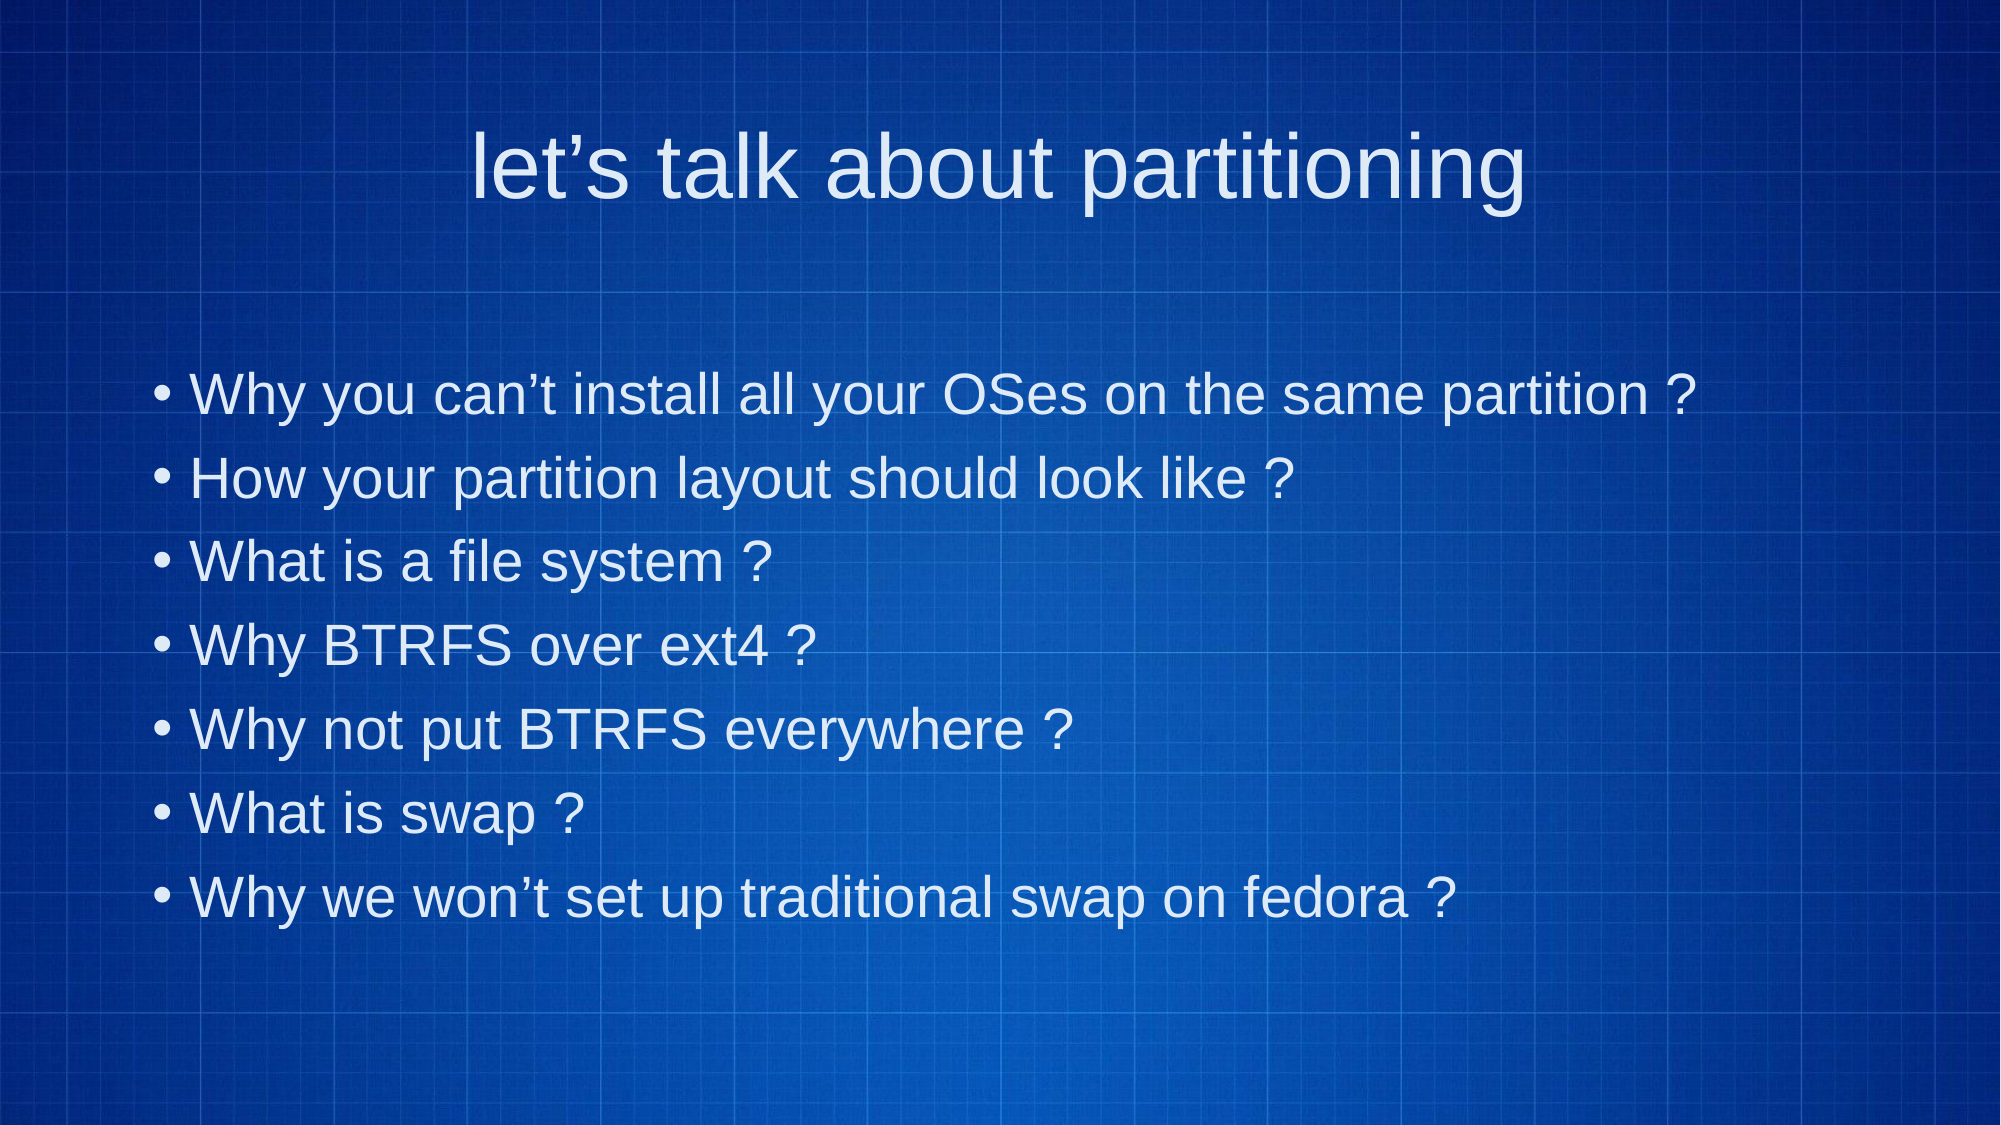

# let’s talk about partitioning
Why you can’t install all your OSes on the same partition ?
How your partition layout should look like ?
What is a file system ?
Why BTRFS over ext4 ?
Why not put BTRFS everywhere ?
What is swap ?
Why we won’t set up traditional swap on fedora ?